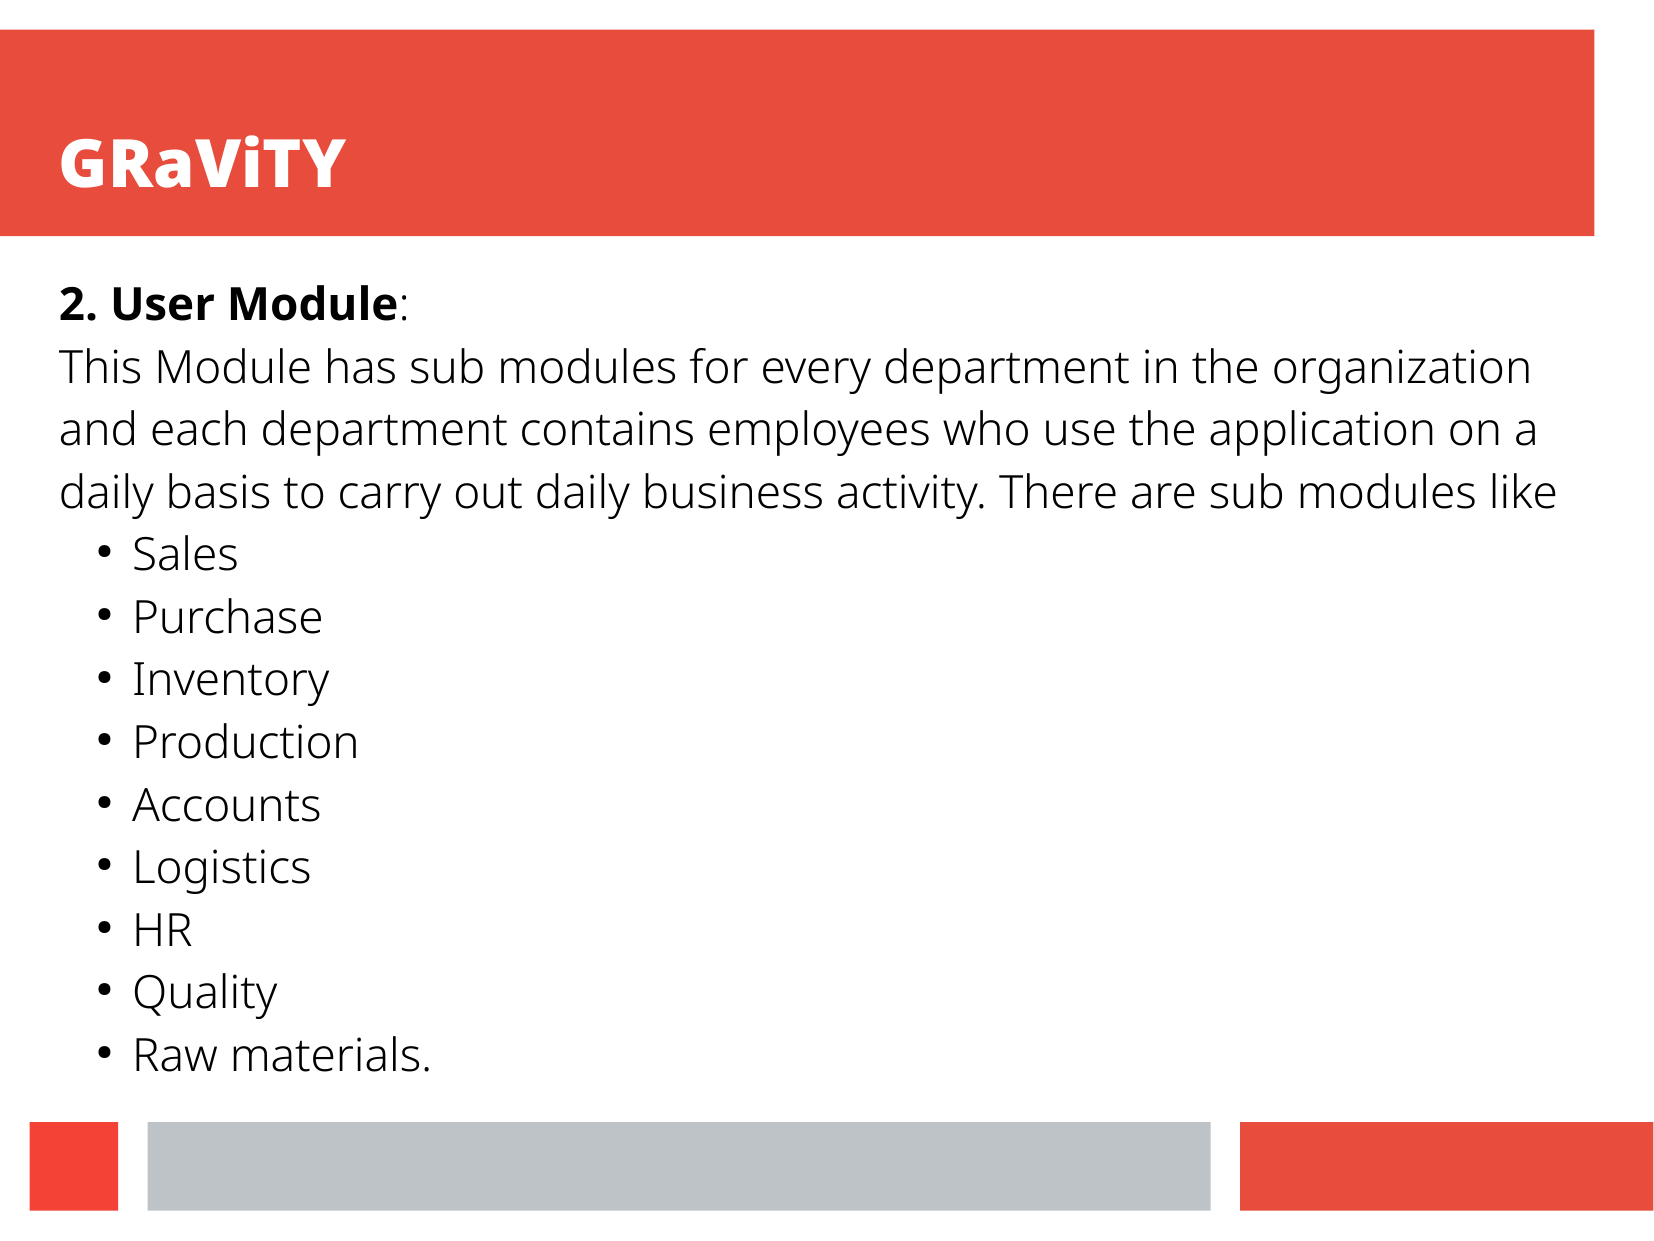

# GRaViTY
2. User Module:
This Module has sub modules for every department in the organization and each department contains employees who use the application on a daily basis to carry out daily business activity. There are sub modules like
Sales
Purchase
Inventory
Production
Accounts
Logistics
HR
Quality
Raw materials.